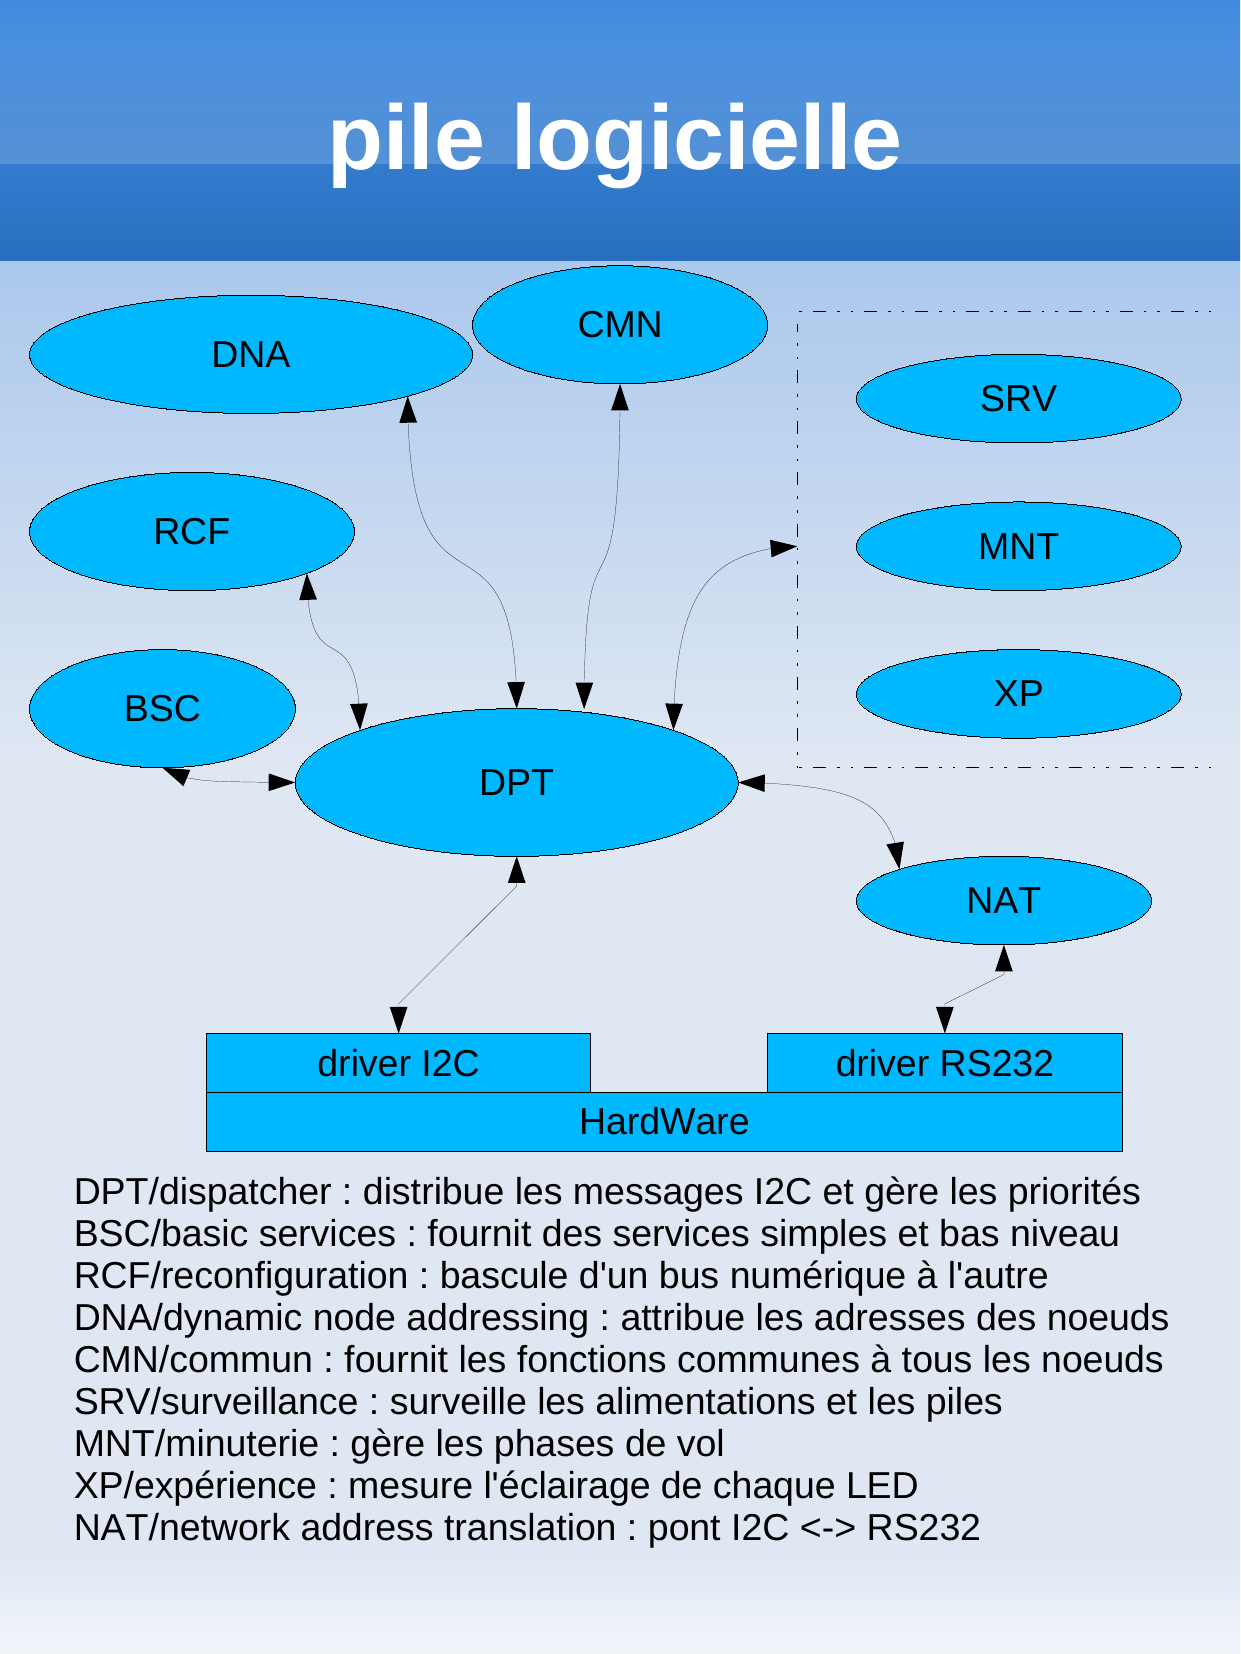

# pile logicielle
CMN
DNA
SRV
RCF
MNT
BSC
XP
DPT
NAT
driver I2C
driver RS232
HardWare
DPT/dispatcher : distribue les messages I2C et gère les priorités
BSC/basic services : fournit des services simples et bas niveau
RCF/reconfiguration : bascule d'un bus numérique à l'autre
DNA/dynamic node addressing : attribue les adresses des noeuds
CMN/commun : fournit les fonctions communes à tous les noeuds
SRV/surveillance : surveille les alimentations et les piles
MNT/minuterie : gère les phases de vol
XP/expérience : mesure l'éclairage de chaque LED
NAT/network address translation : pont I2C <-> RS232